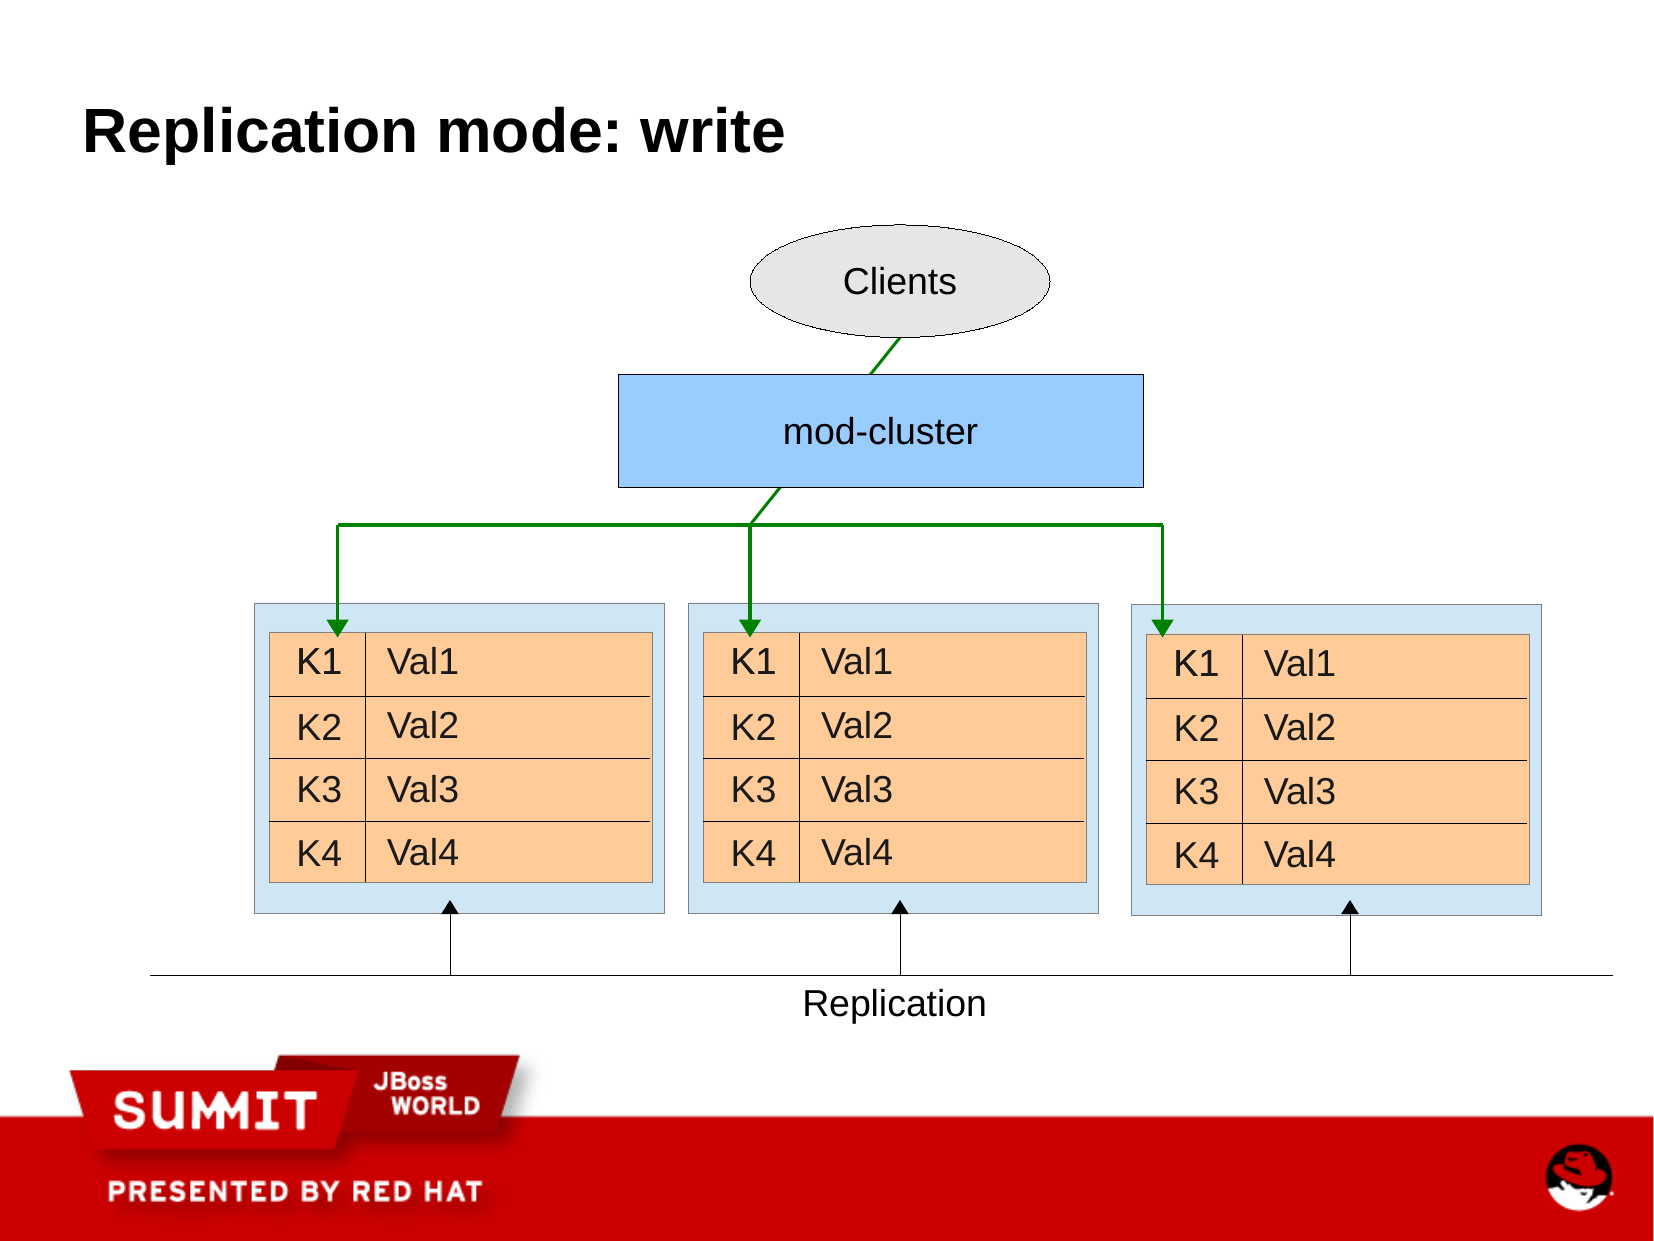

# Replication mode: write
Clients
mod-cluster
Replication